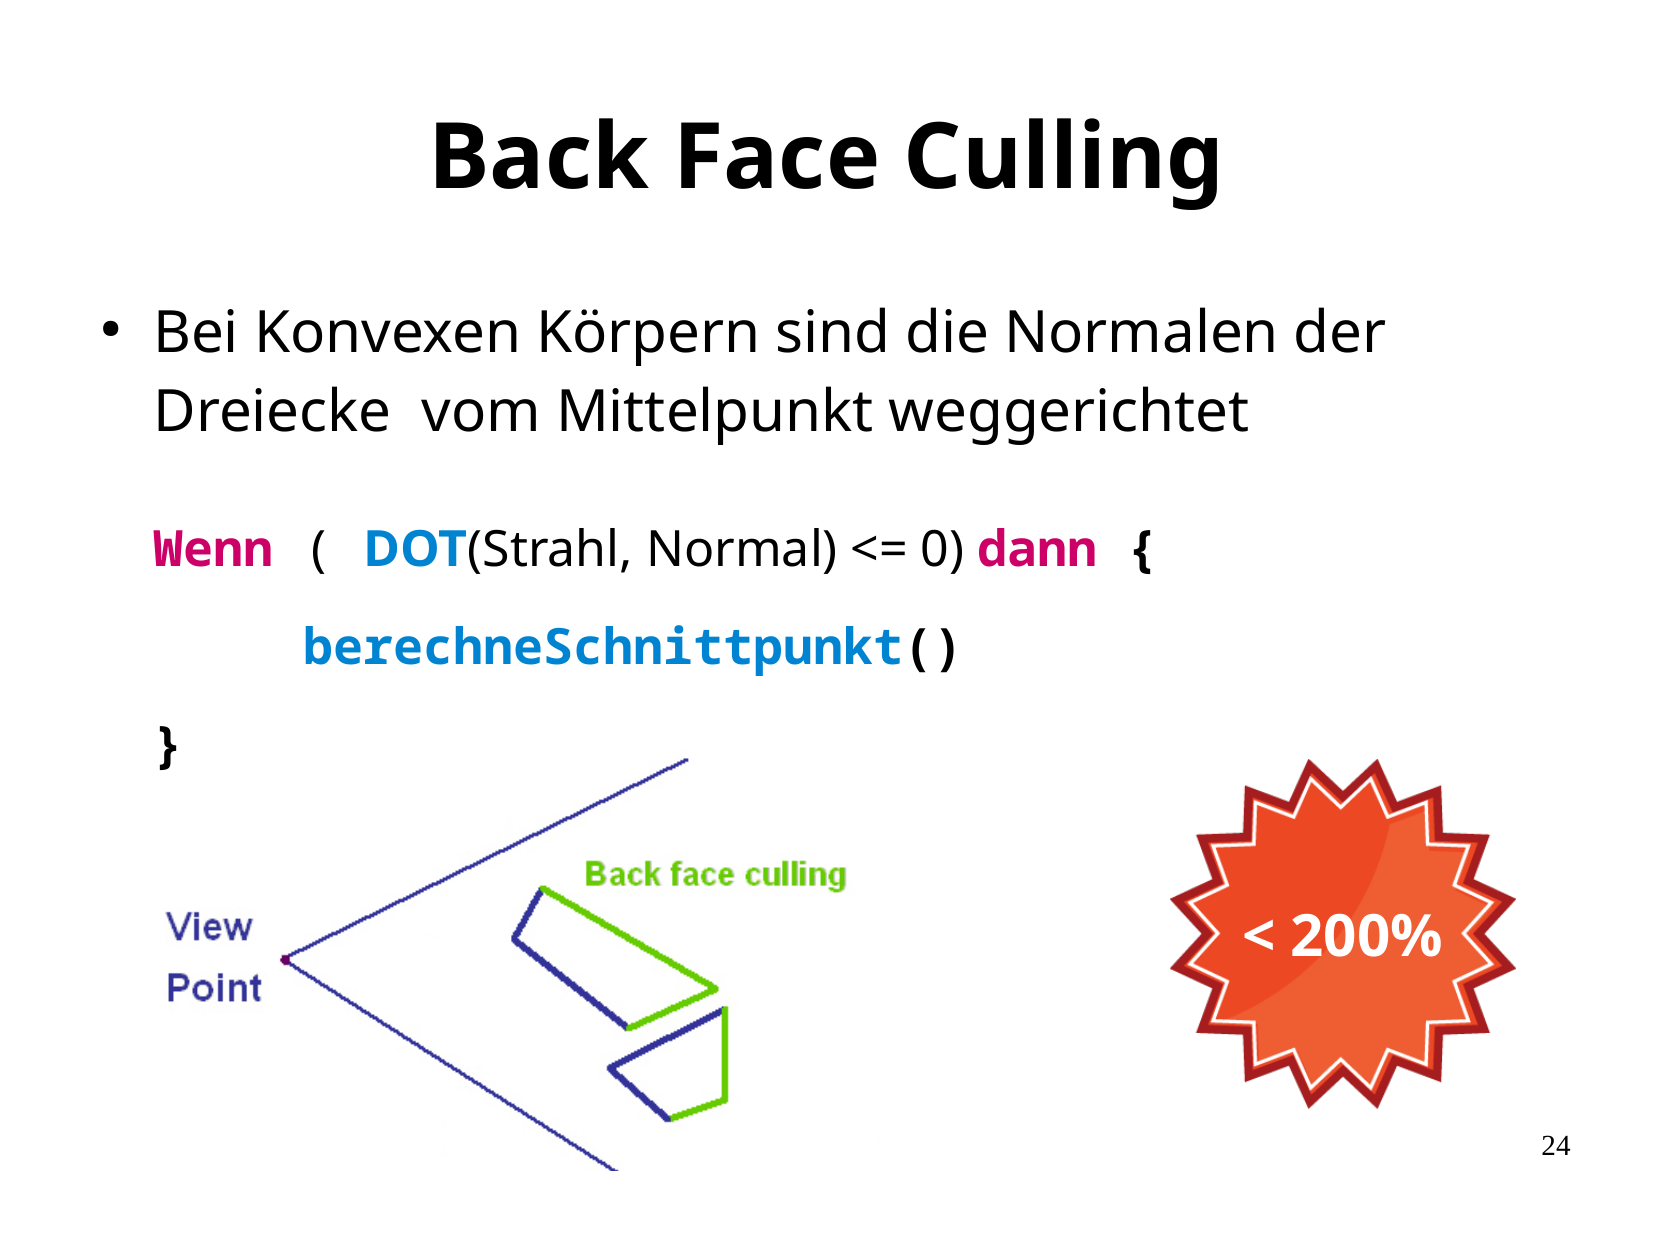

# Back Face Culling
Bei Konvexen Körpern sind die Normalen der Dreiecke vom Mittelpunkt weggerichtet
Wenn ( DOT(Strahl, Normal) <= 0) dann {
 berechneSchnittpunkt()
}
< 200%
24